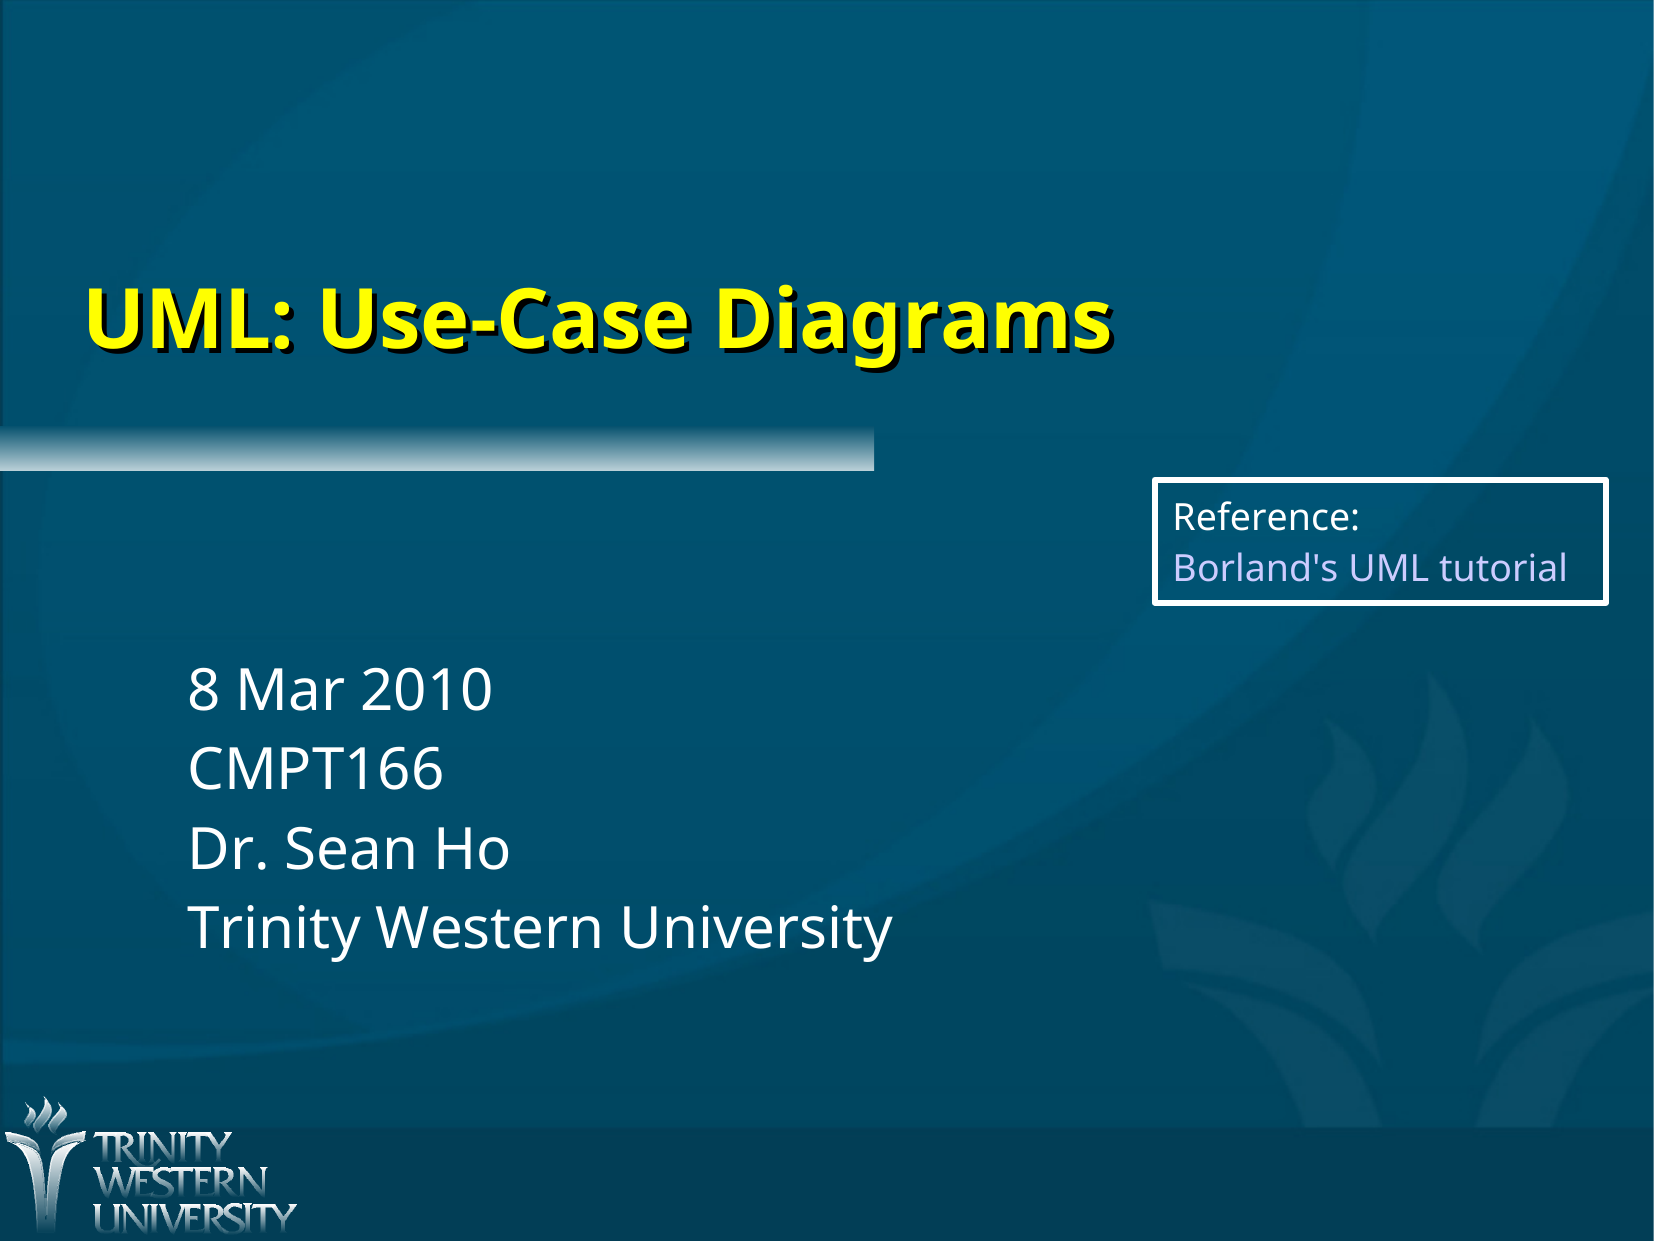

# UML: Use-Case Diagrams
Reference:
Borland's UML tutorial
8 Mar 2010
CMPT166
Dr. Sean Ho
Trinity Western University